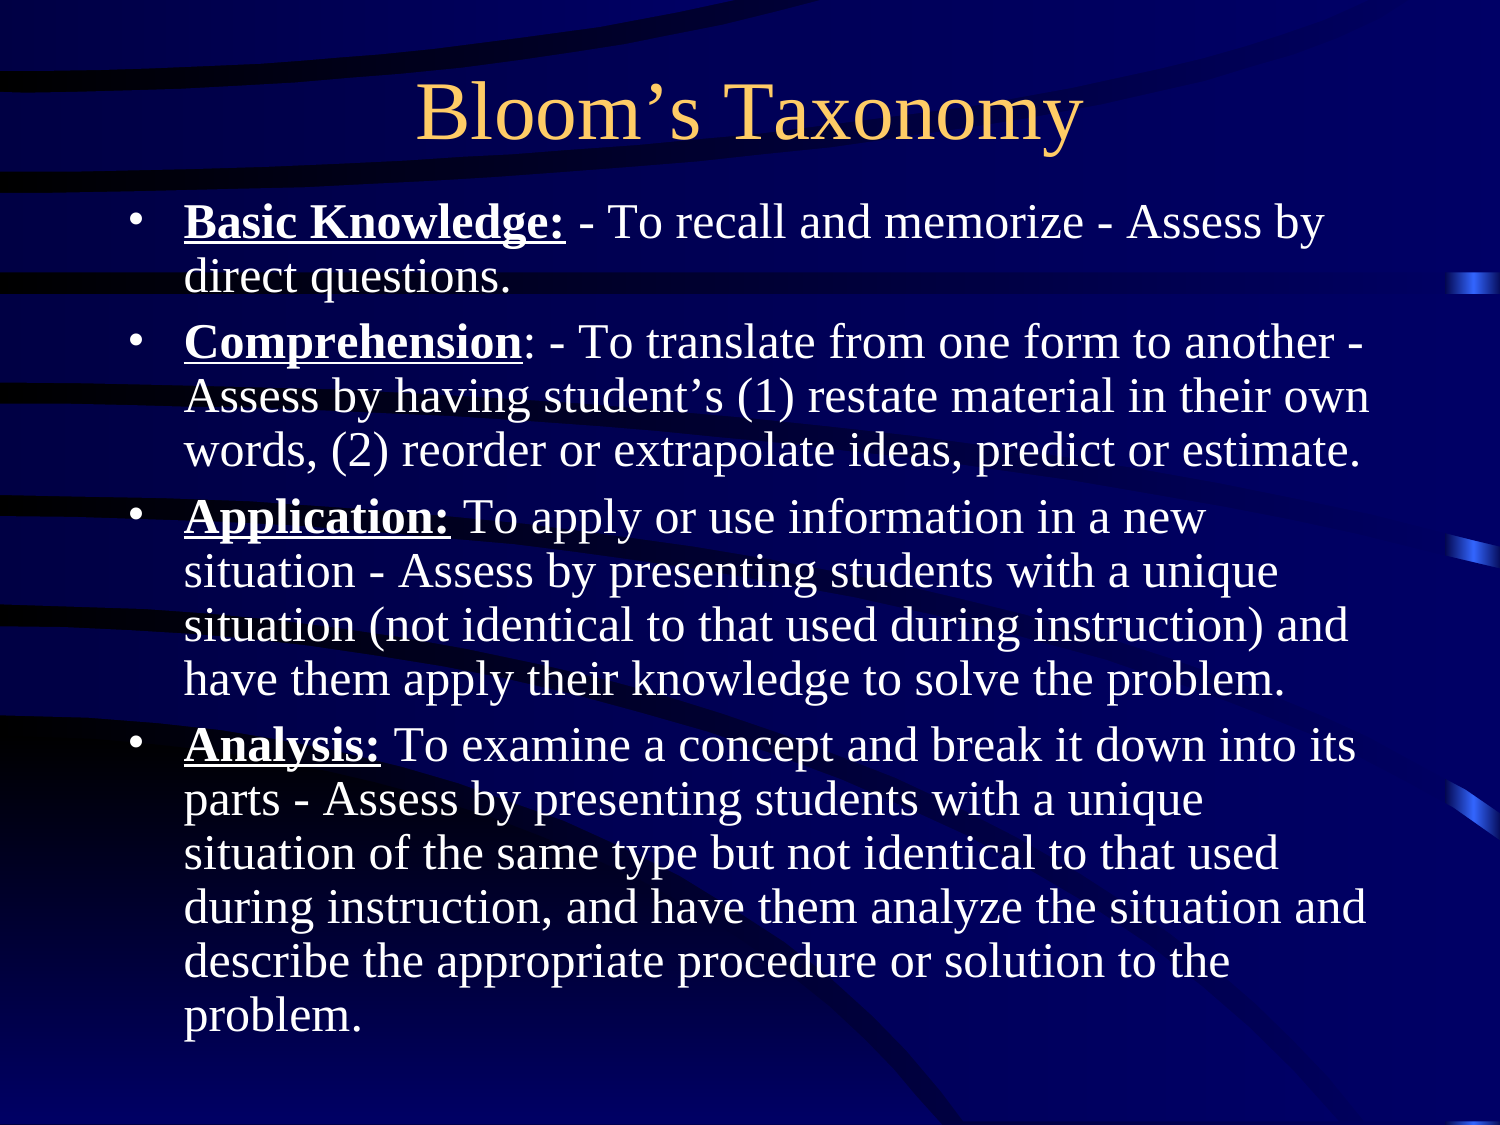

# Bloom’s Taxonomy
Basic Knowledge: - To recall and memorize - Assess by direct questions.
Comprehension: - To translate from one form to another - Assess by having student’s (1) restate material in their own words, (2) reorder or extrapolate ideas, predict or estimate.
Application: To apply or use information in a new situation - Assess by presenting students with a unique situation (not identical to that used during instruction) and have them apply their knowledge to solve the problem.
Analysis: To examine a concept and break it down into its parts - Assess by presenting students with a unique situation of the same type but not identical to that used during instruction, and have them analyze the situation and describe the appropriate procedure or solution to the problem.